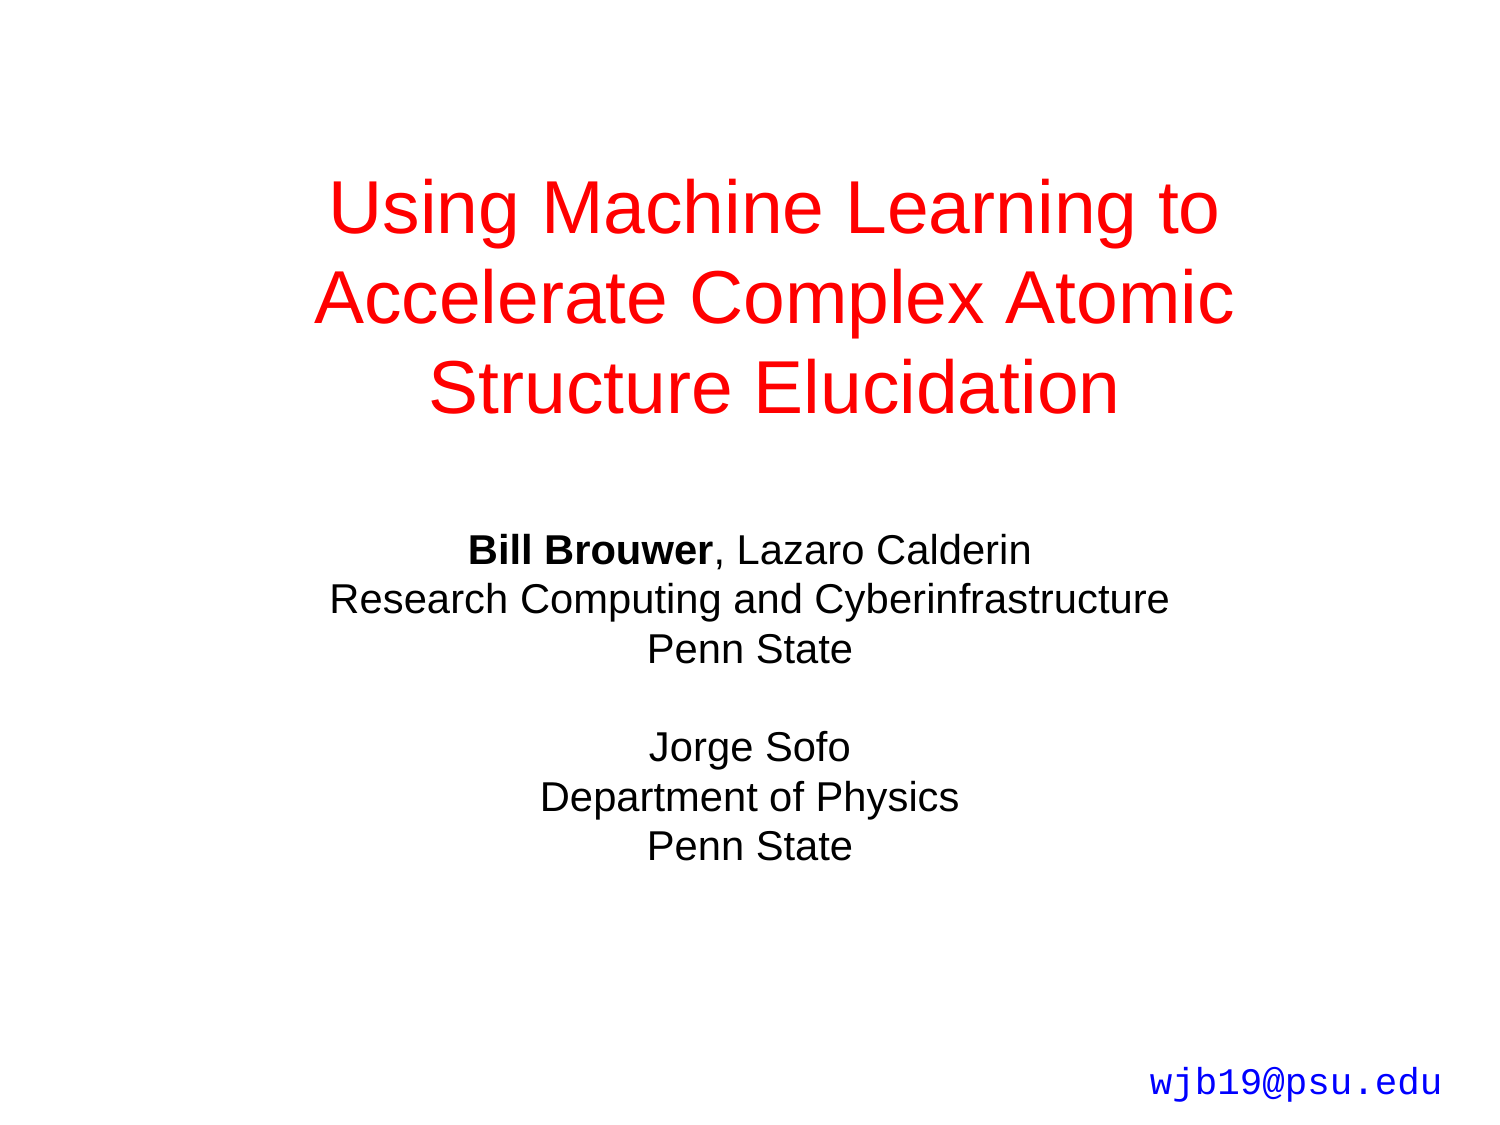

# Using Machine Learning to Accelerate Complex Atomic Structure Elucidation
Bill Brouwer, Lazaro Calderin
Research Computing and Cyberinfrastructure
Penn State
Jorge Sofo
Department of Physics
Penn State
wjb19@psu.edu
wjb19@psu.edu
wjb19@psu.edu
wjb19@psu.edu
wjb19@psu.edu